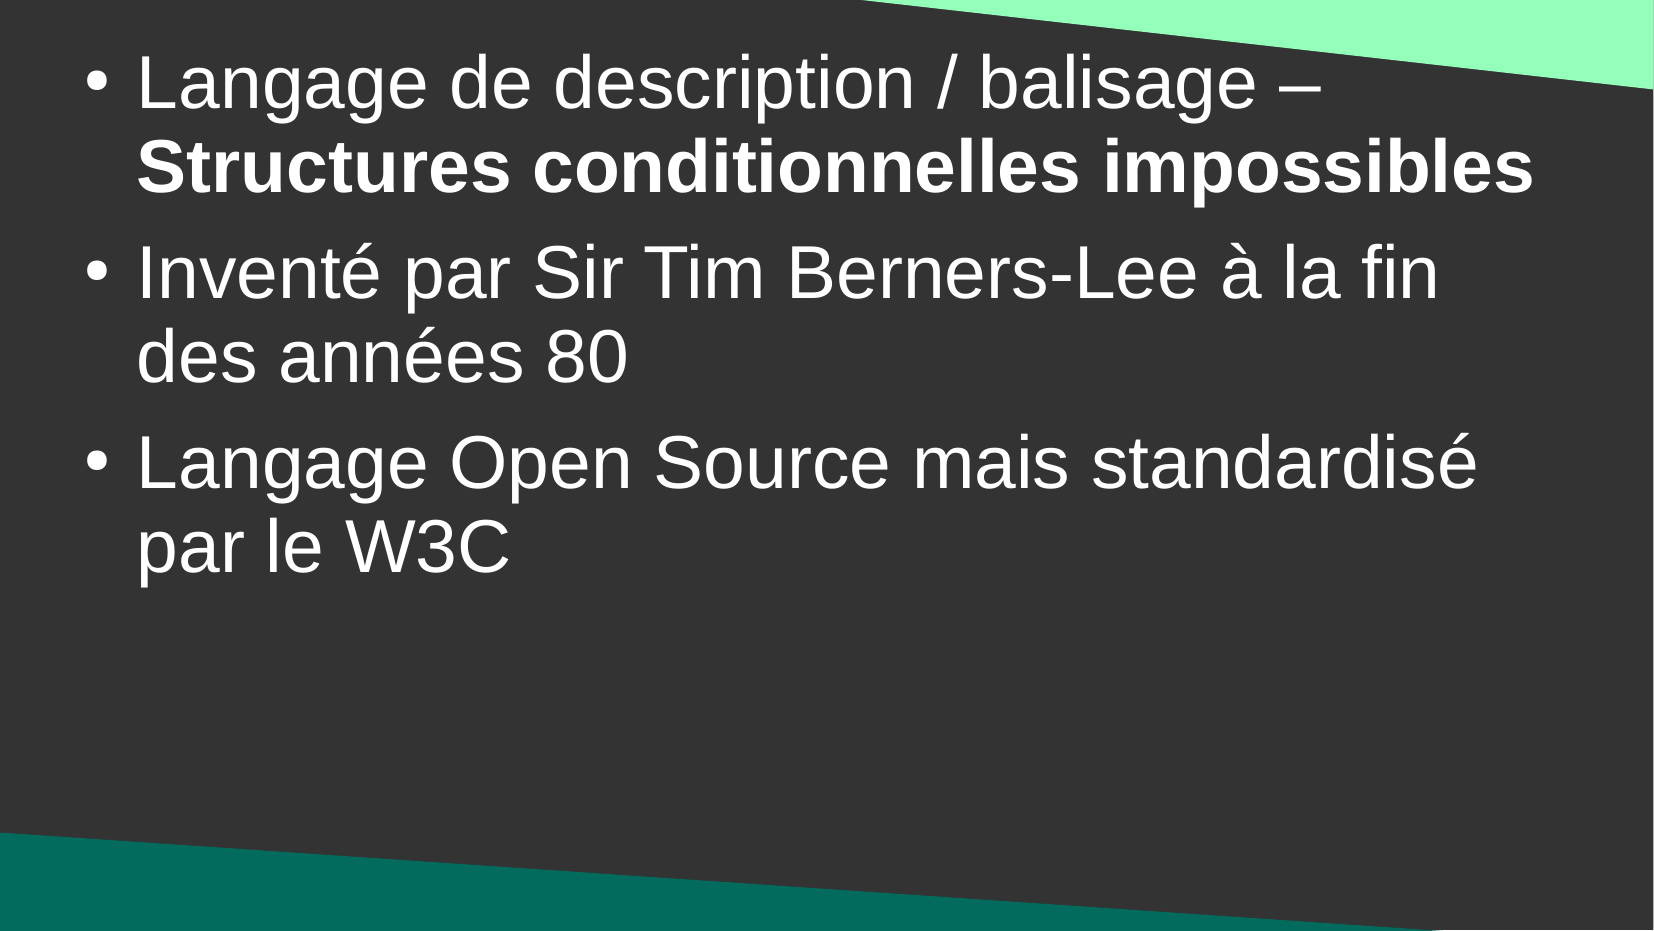

# Langage de description / balisage – Structures conditionnelles impossibles
Inventé par Sir Tim Berners-Lee à la fin des années 80
Langage Open Source mais standardisé par le W3C